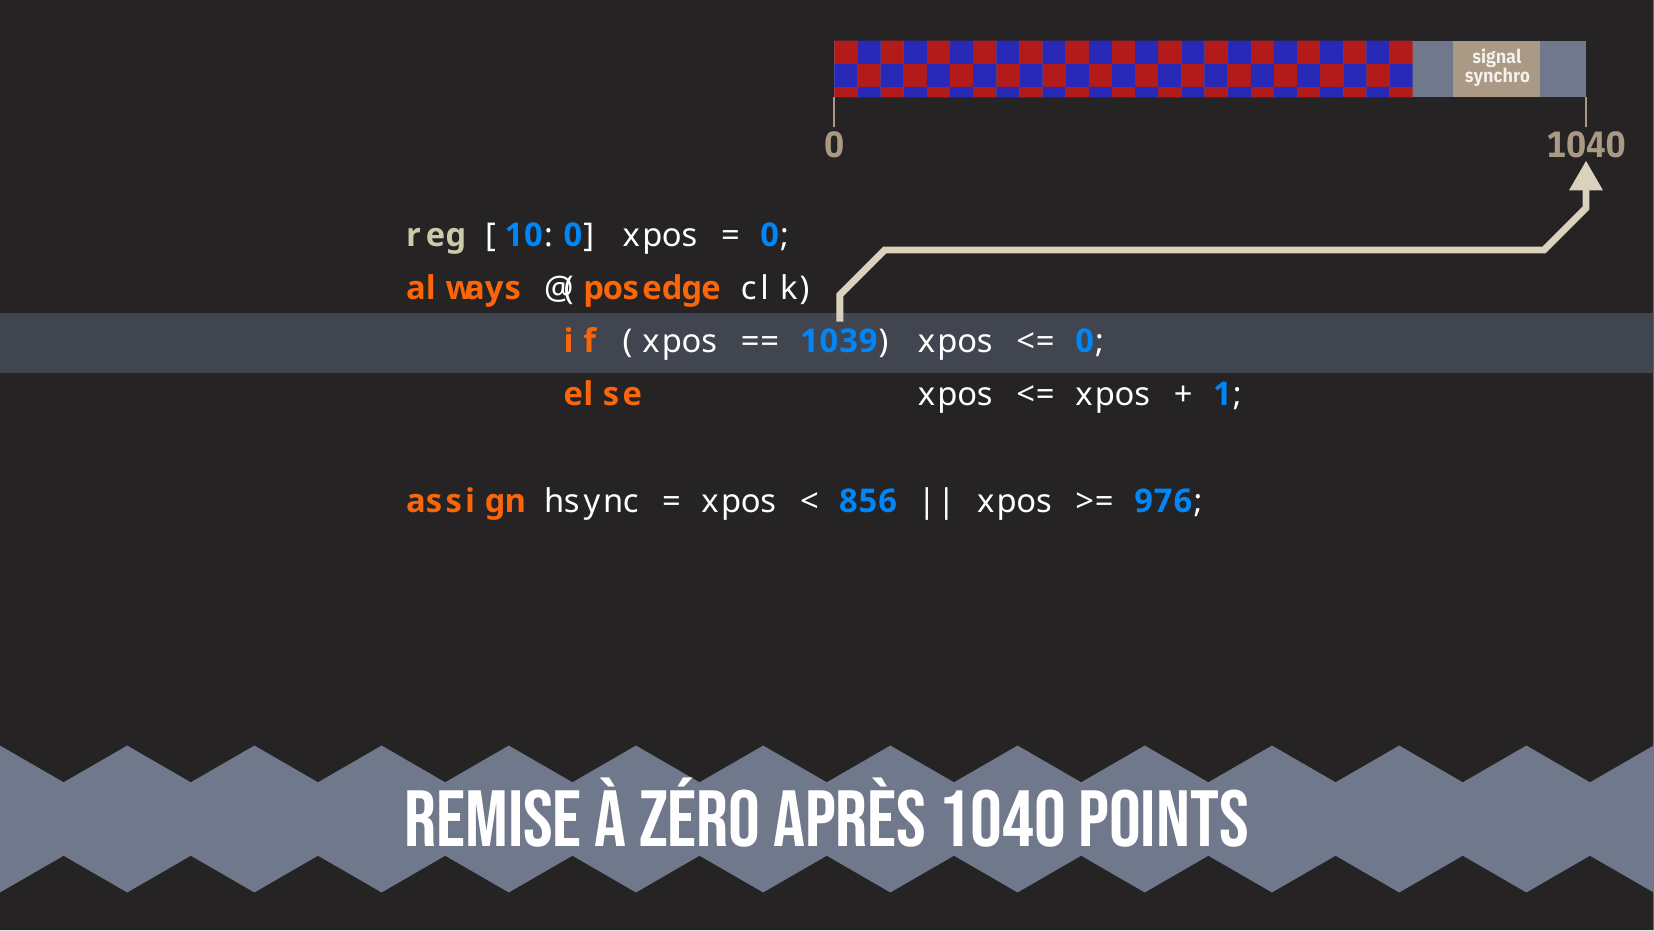

# Remise à zéro après 1040 points